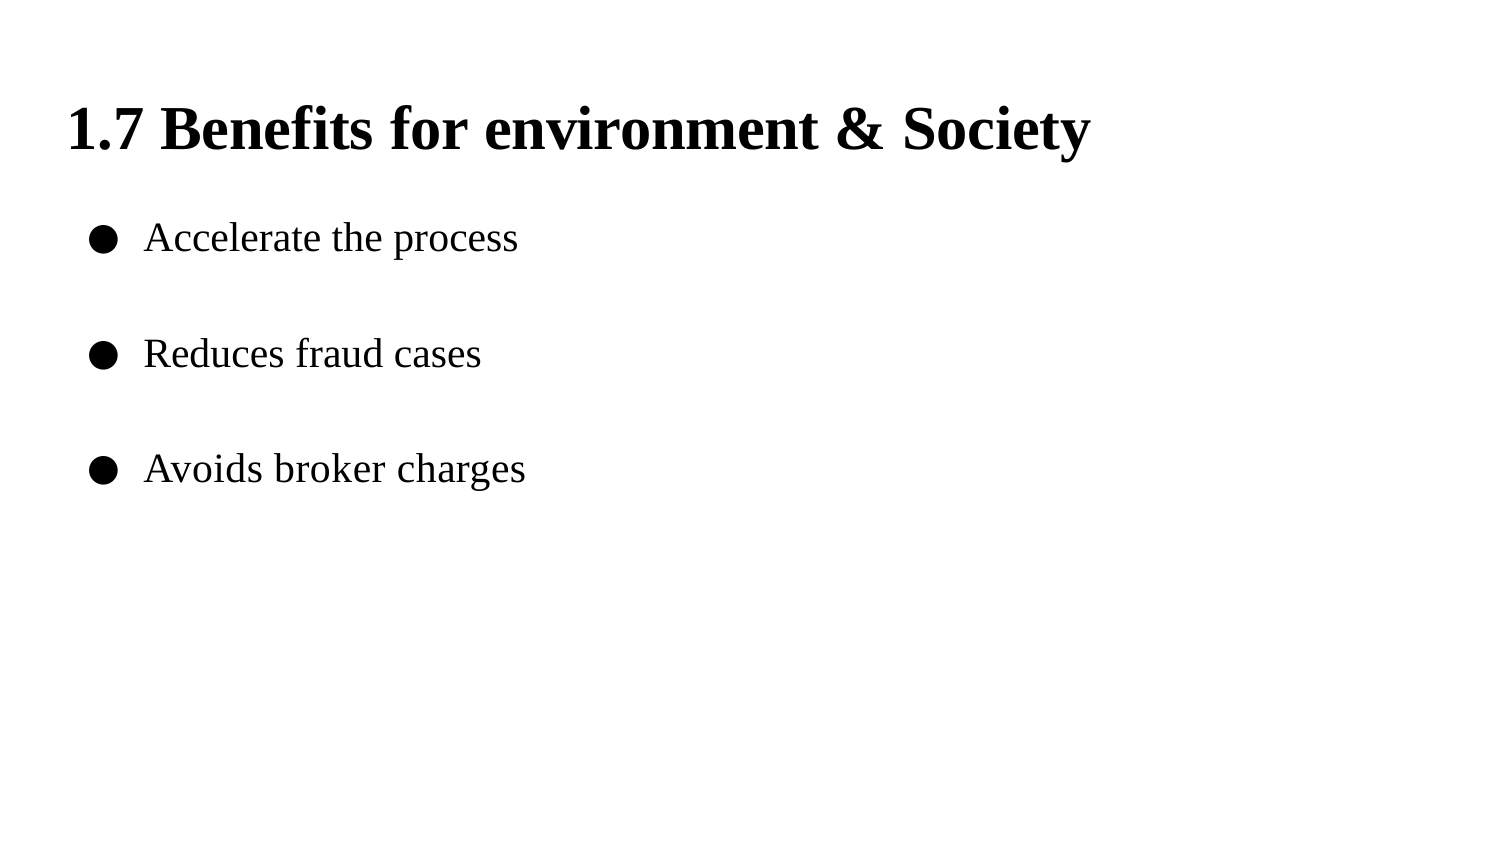

# 1.7 Benefits for environment & Society
Accelerate the process
Reduces fraud cases
Avoids broker charges